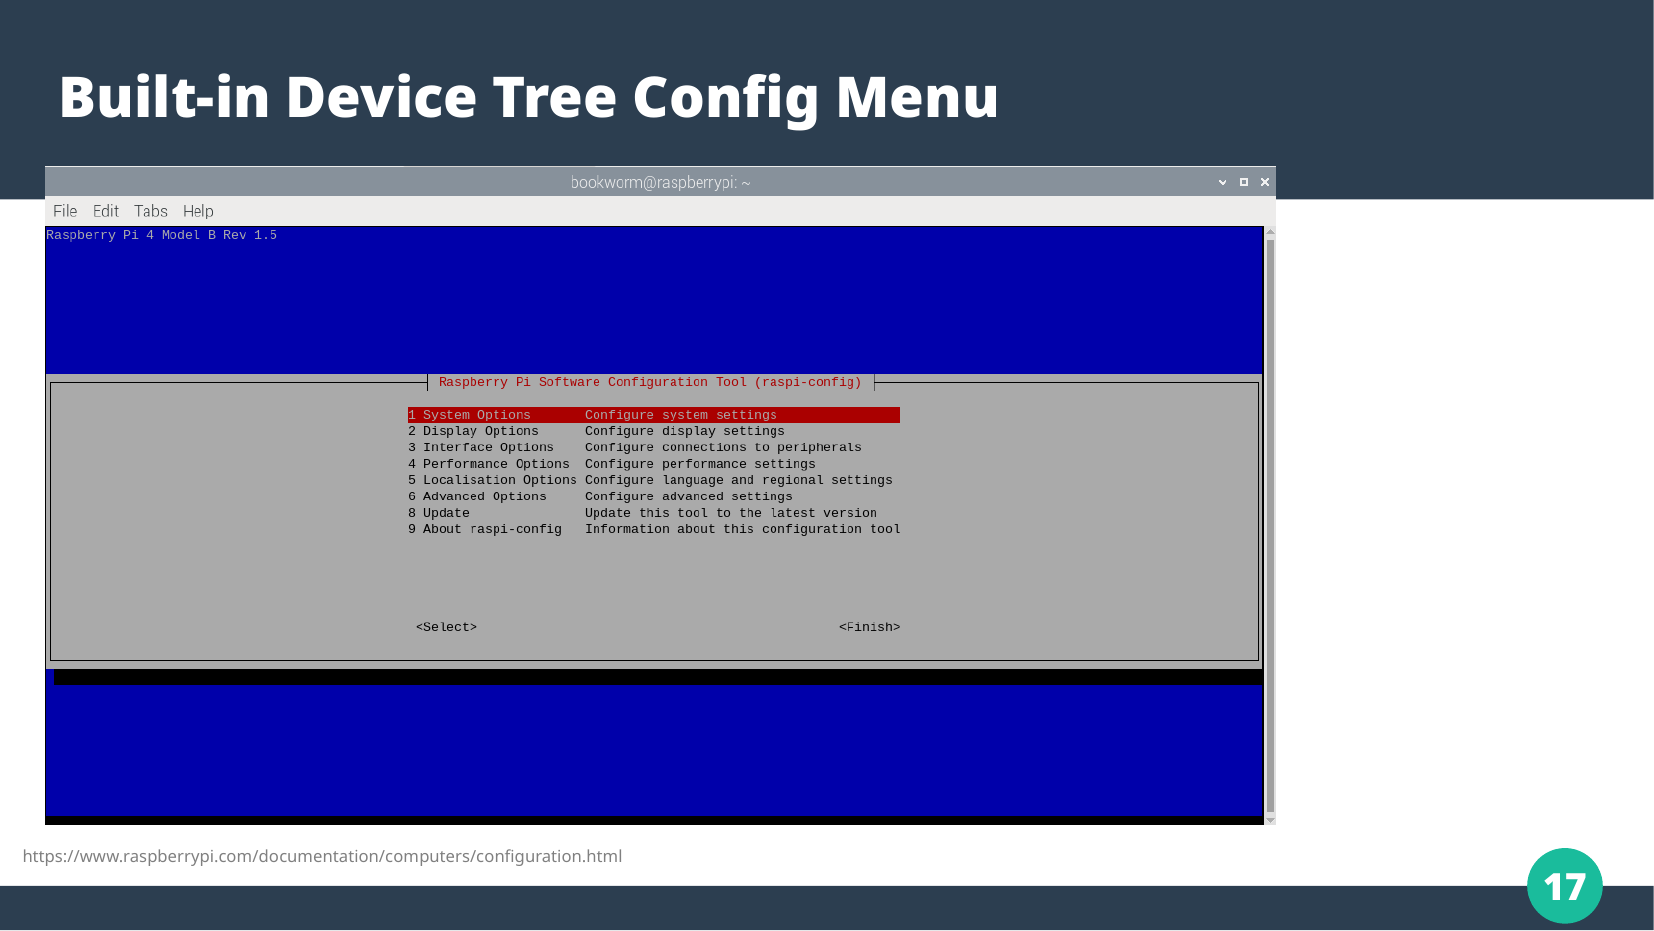

# Built-in Device Tree Config Menu
https://www.raspberrypi.com/documentation/computers/configuration.html